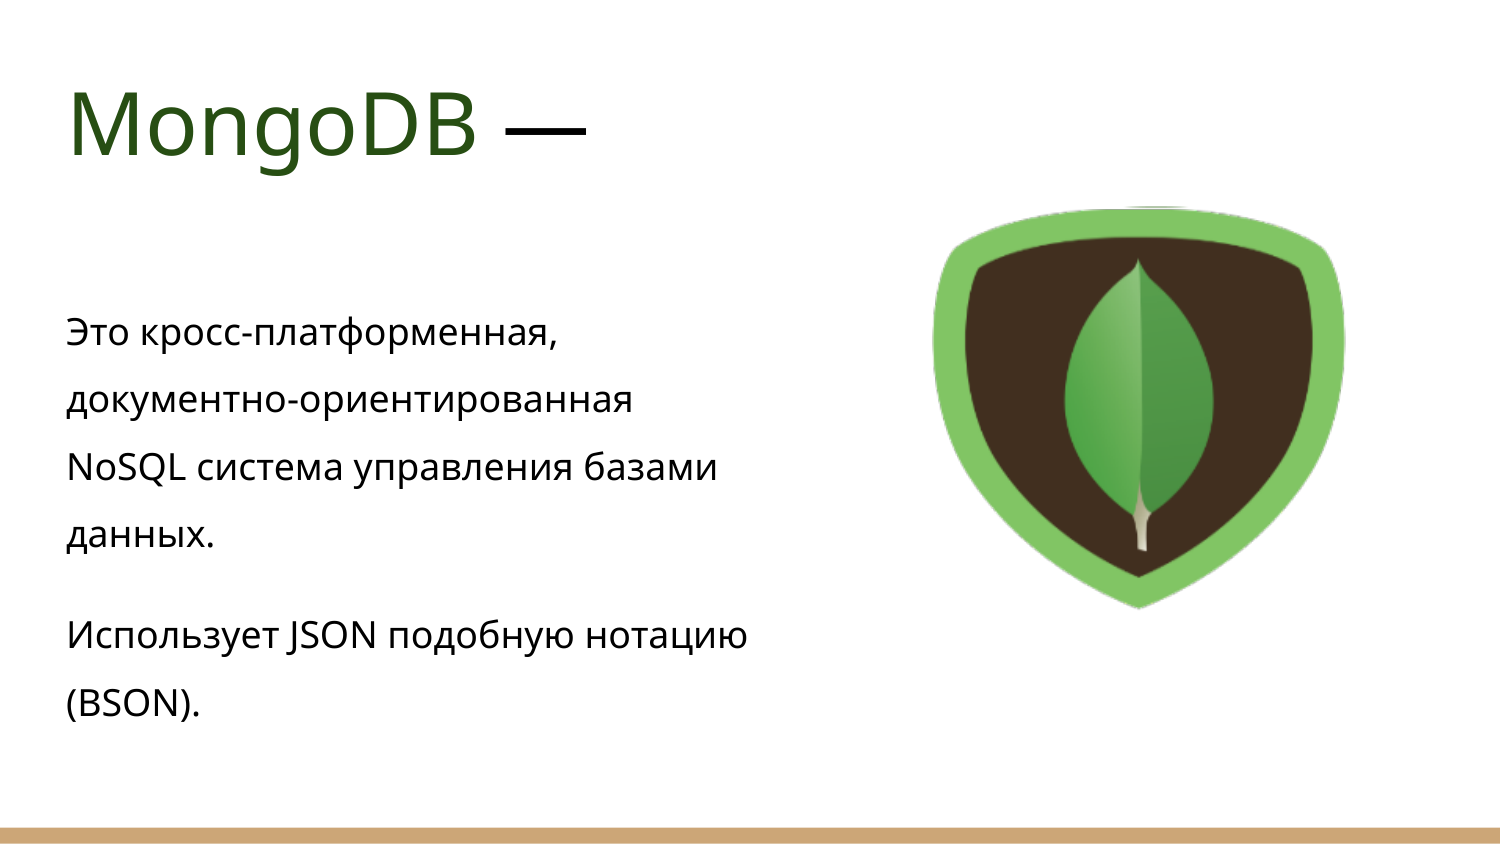

# MongoDB —
Это кросс-платформенная, документно-ориентированная NoSQL система управления базами данных.
Использует JSON подобную нотацию (BSON).